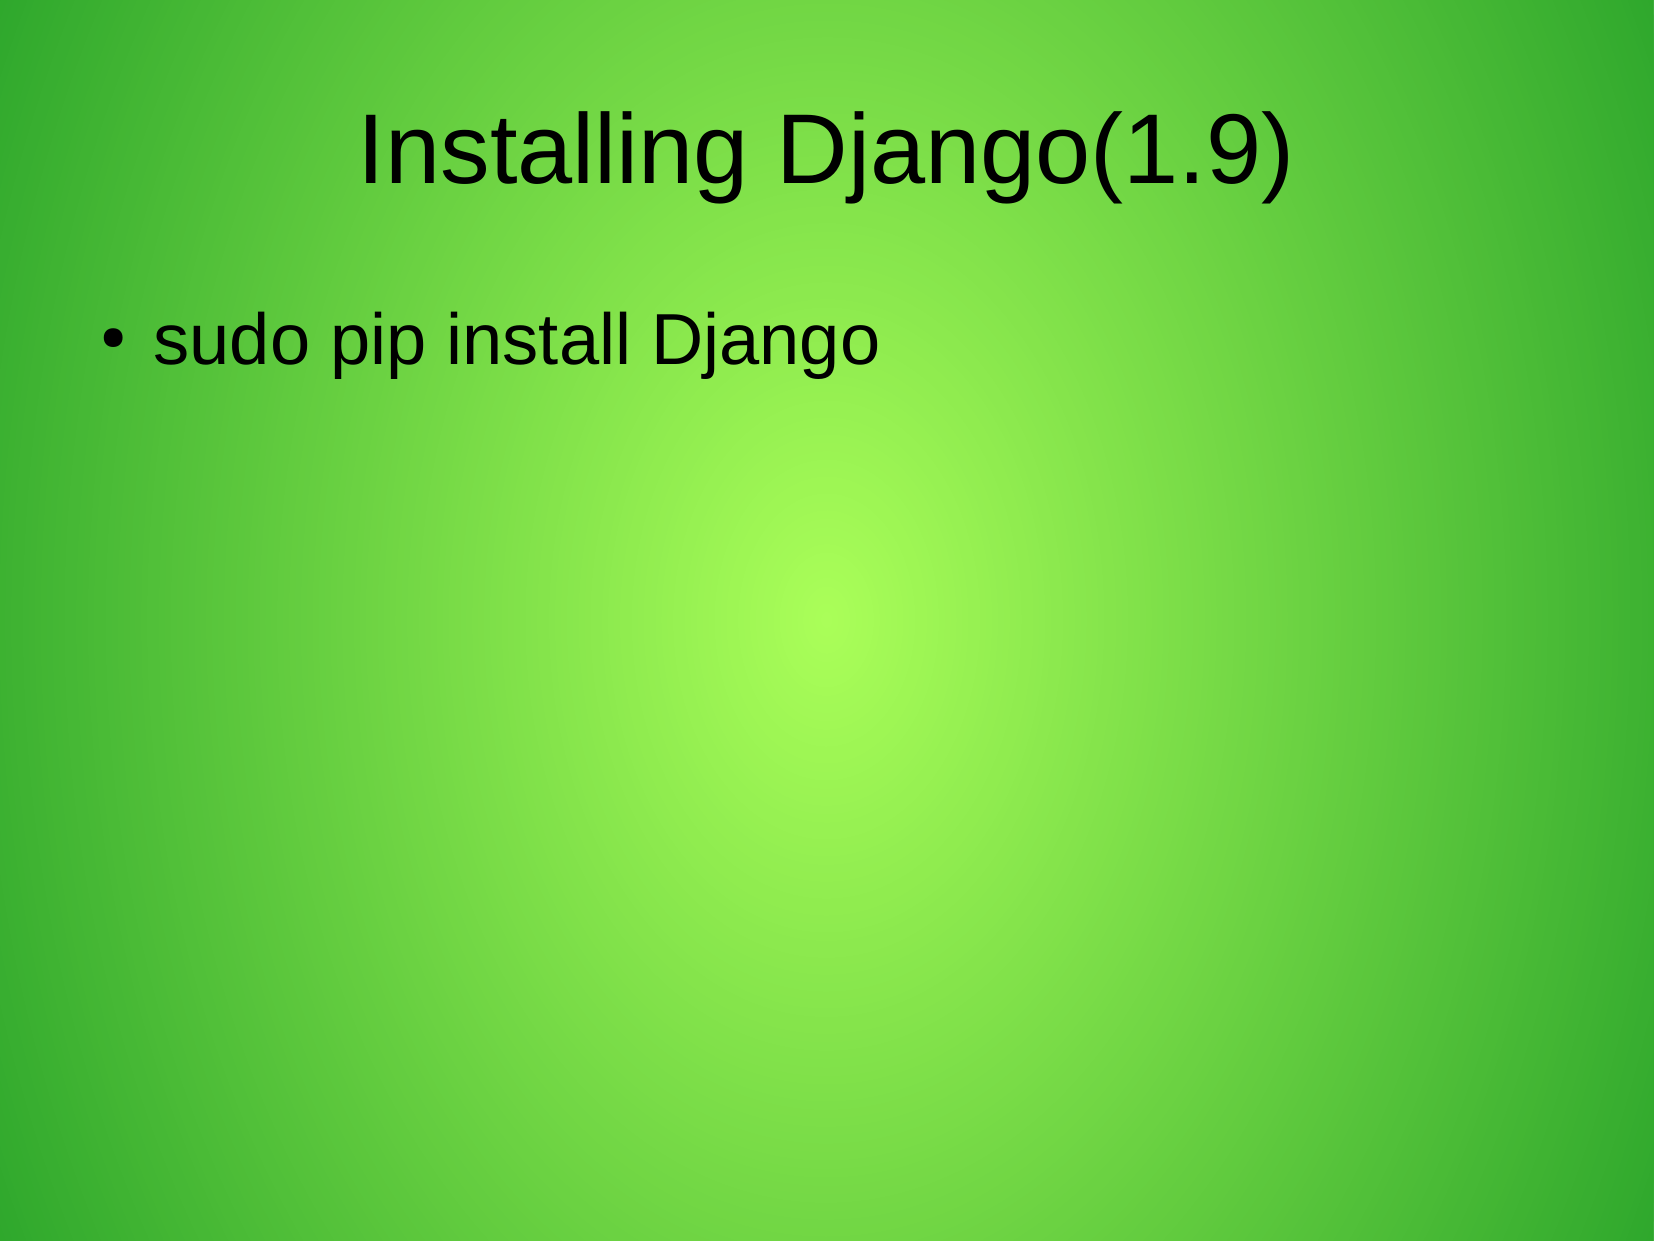

# Installing Django(1.9)
sudo pip install Django